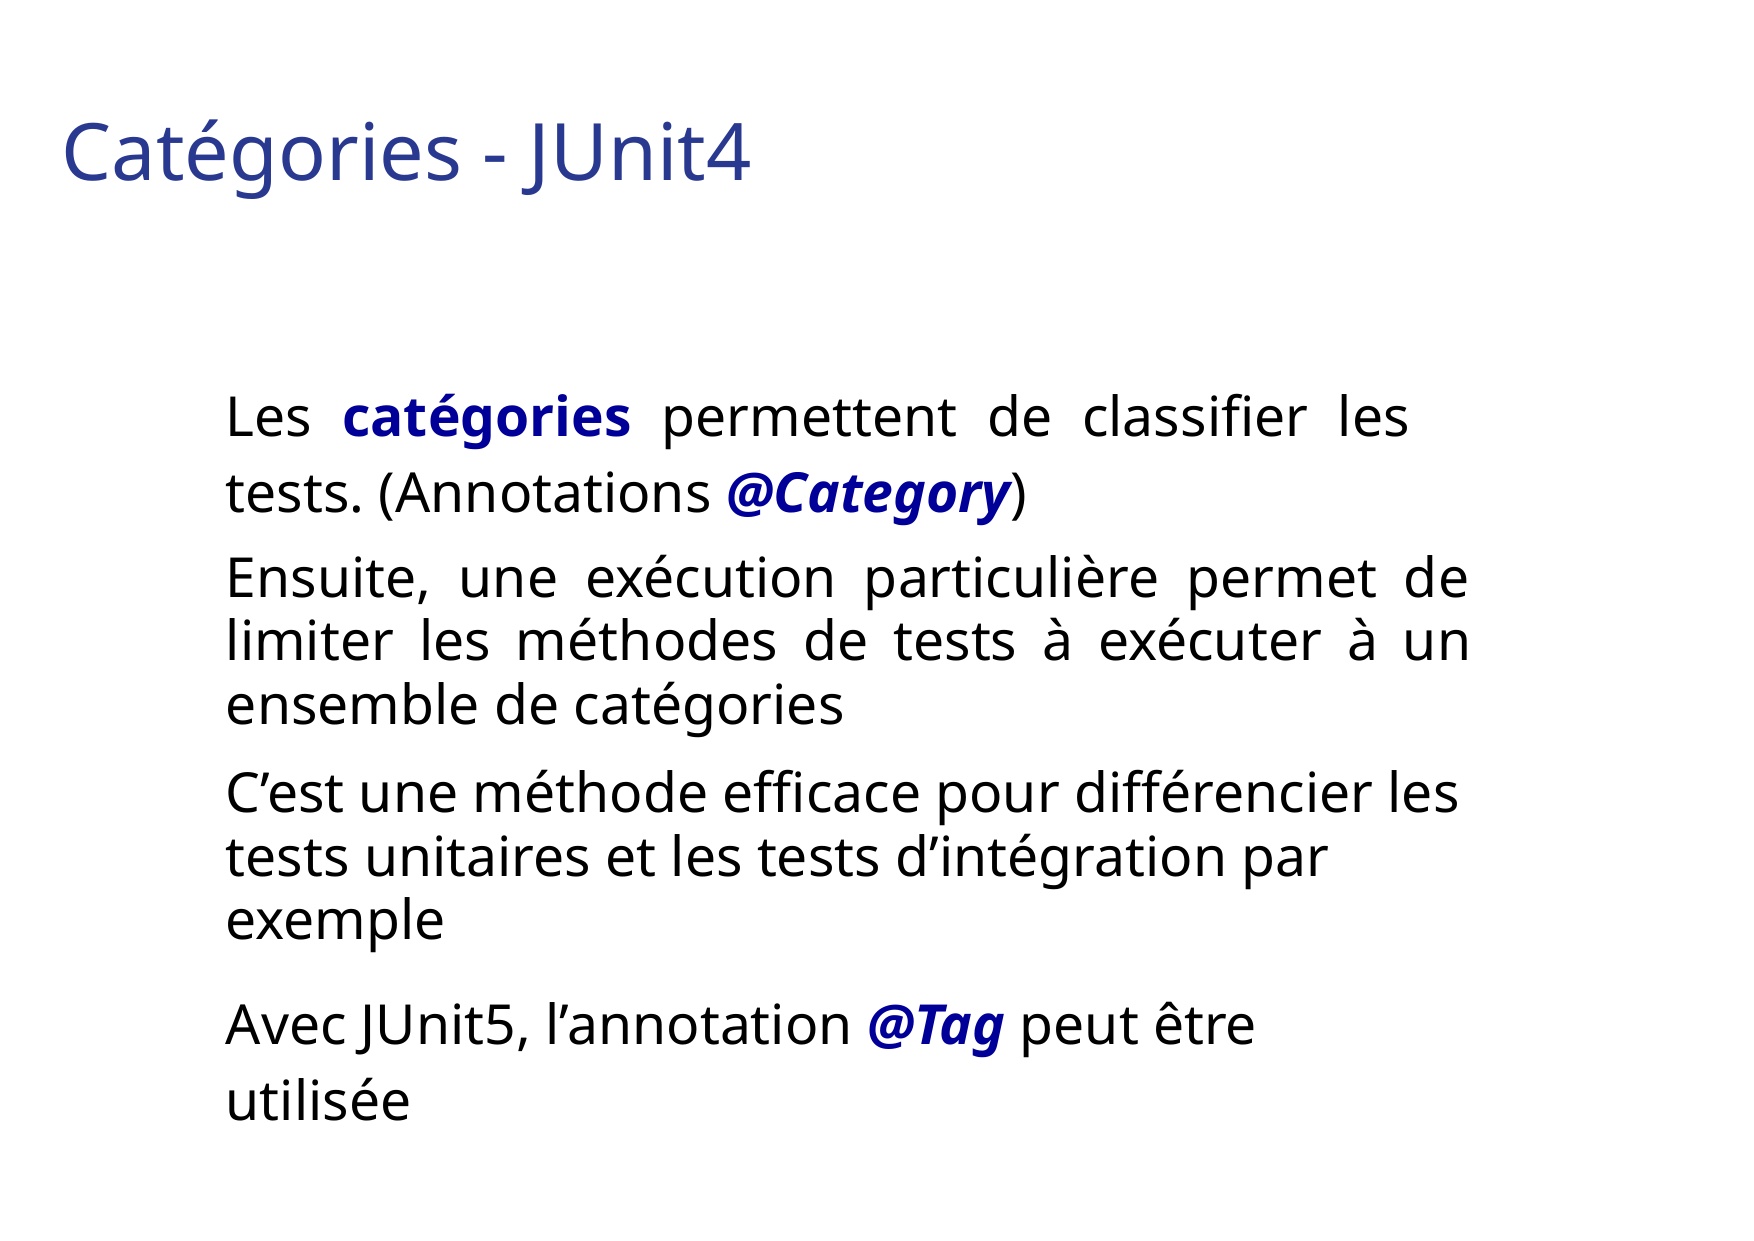

# Catégories - JUnit4
Les catégories permettent de classifier les tests. (Annotations @Category)
Ensuite, une exécution particulière permet de limiter les méthodes de tests à exécuter à un ensemble de catégories
C’est une méthode efficace pour différencier les tests unitaires et les tests d’intégration par exemple
Avec JUnit5, l’annotation @Tag peut être utilisée